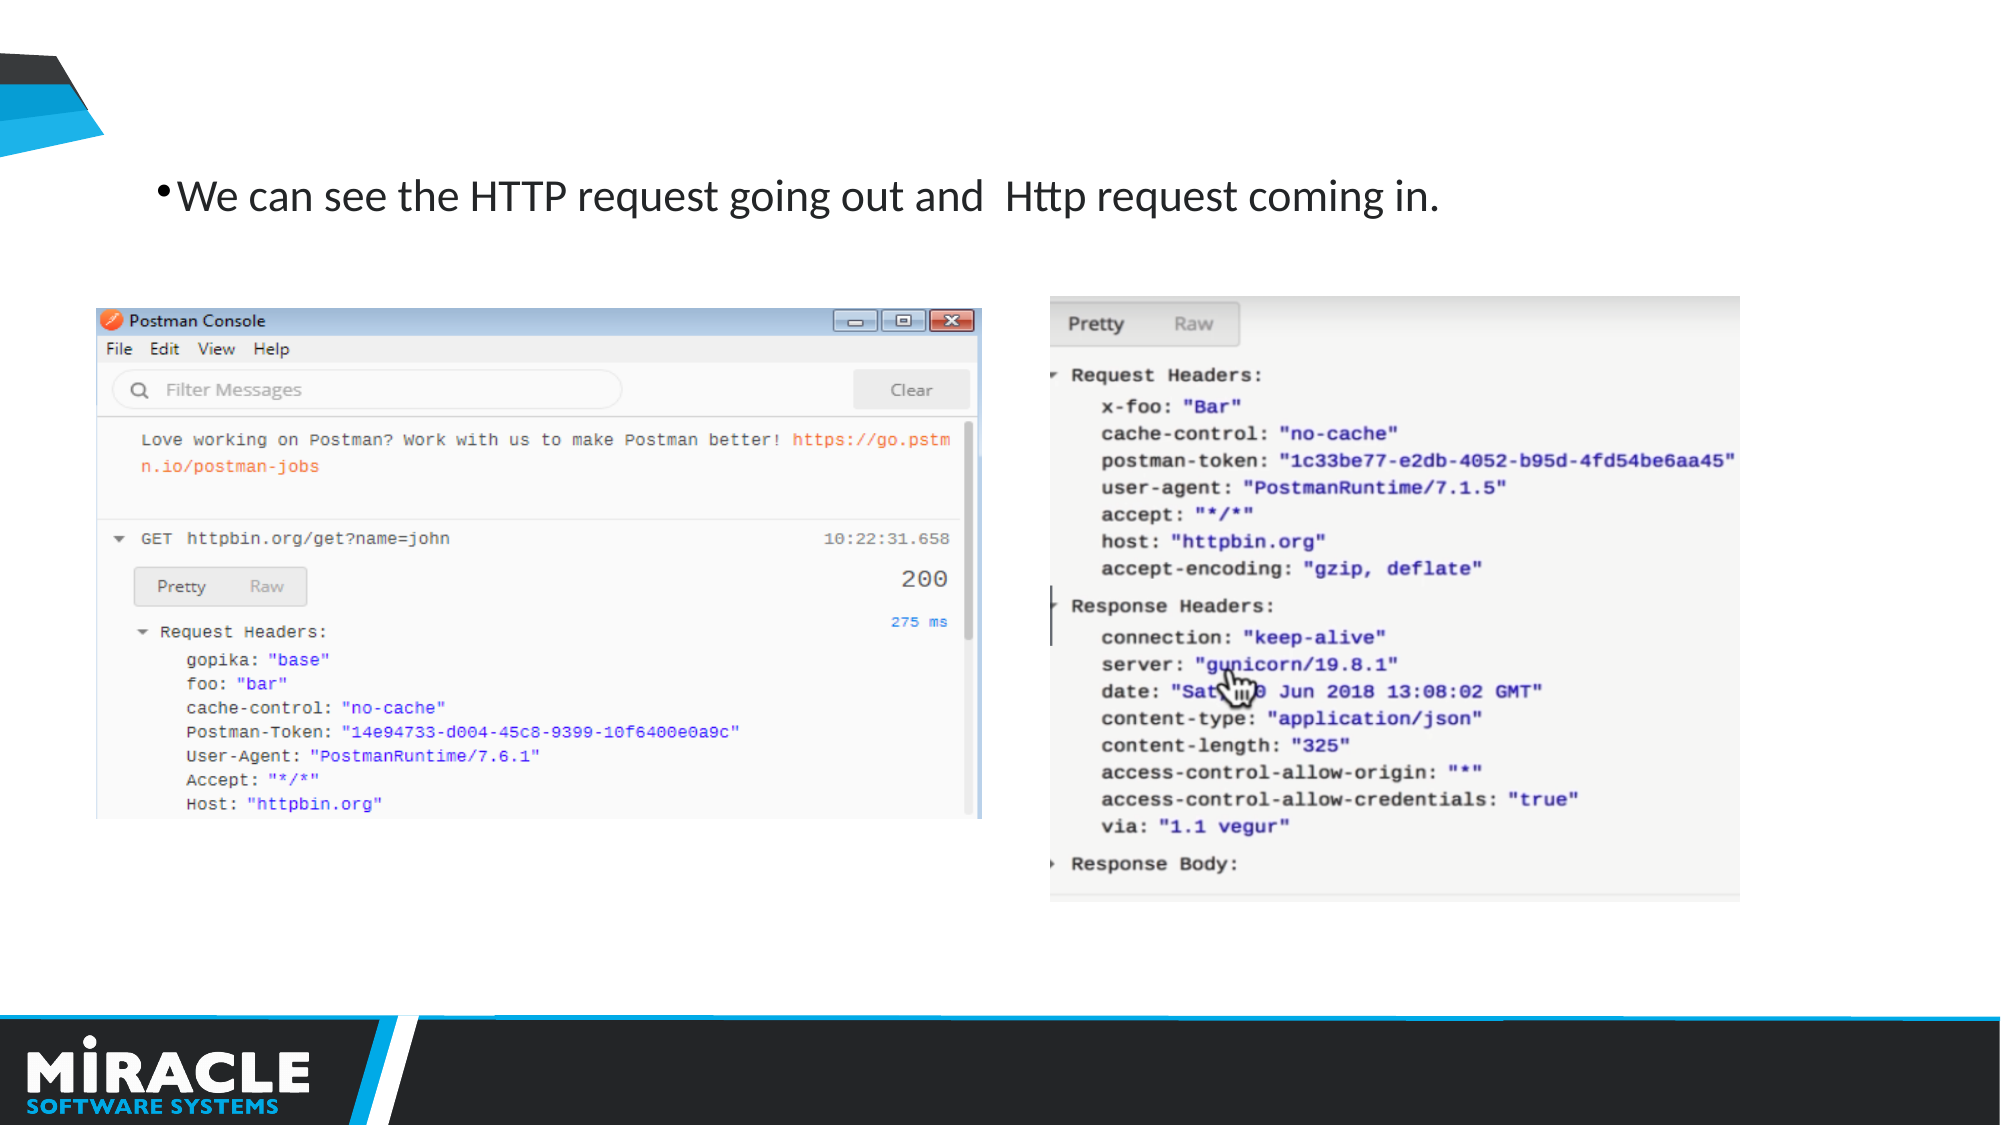

We can see the HTTP request going out and Http request coming in.
.